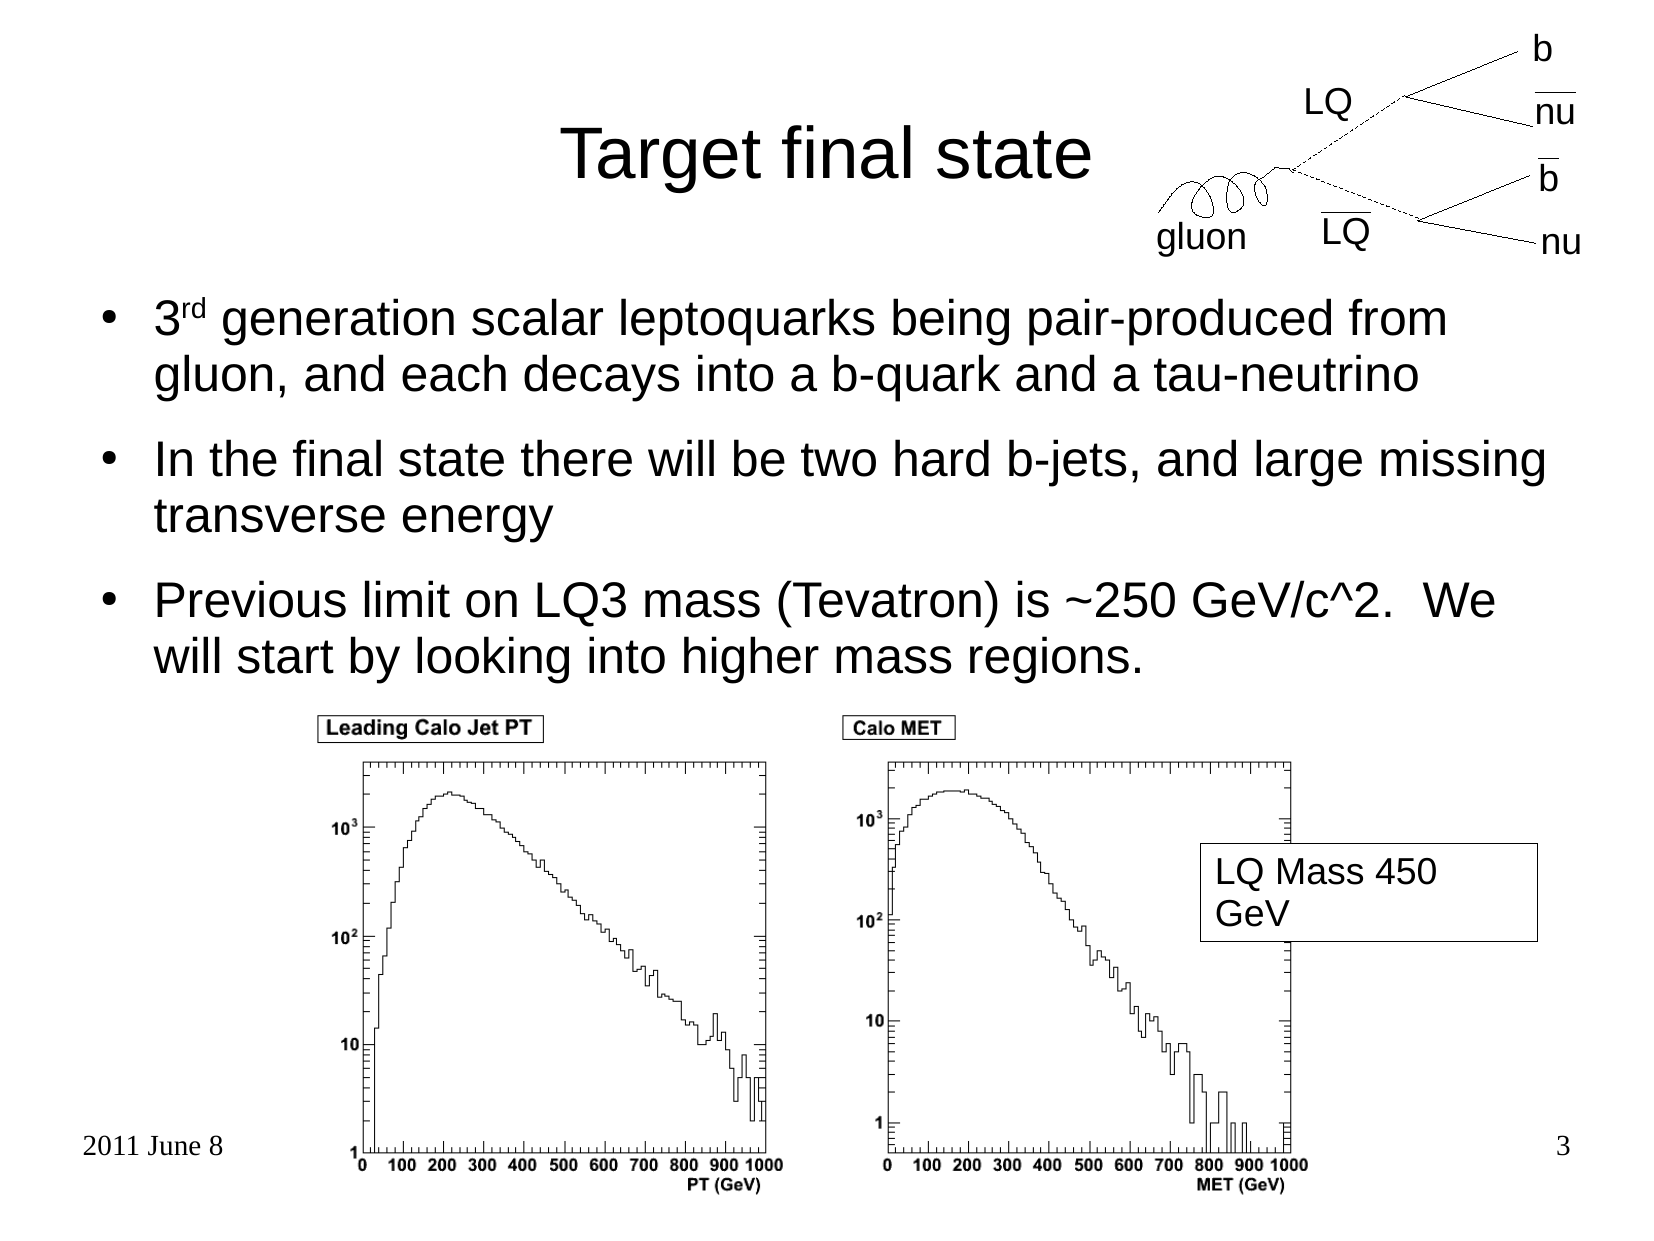

b
LQ
nu
b
LQ
gluon
nu
# Target final state
3rd generation scalar leptoquarks being pair-produced from gluon, and each decays into a b-quark and a tau-neutrino
In the final state there will be two hard b-jets, and large missing transverse energy
Previous limit on LQ3 mass (Tevatron) is ~250 GeV/c^2. We will start by looking into higher mass regions.
LQ Mass 450 GeV
2011 June 8
3